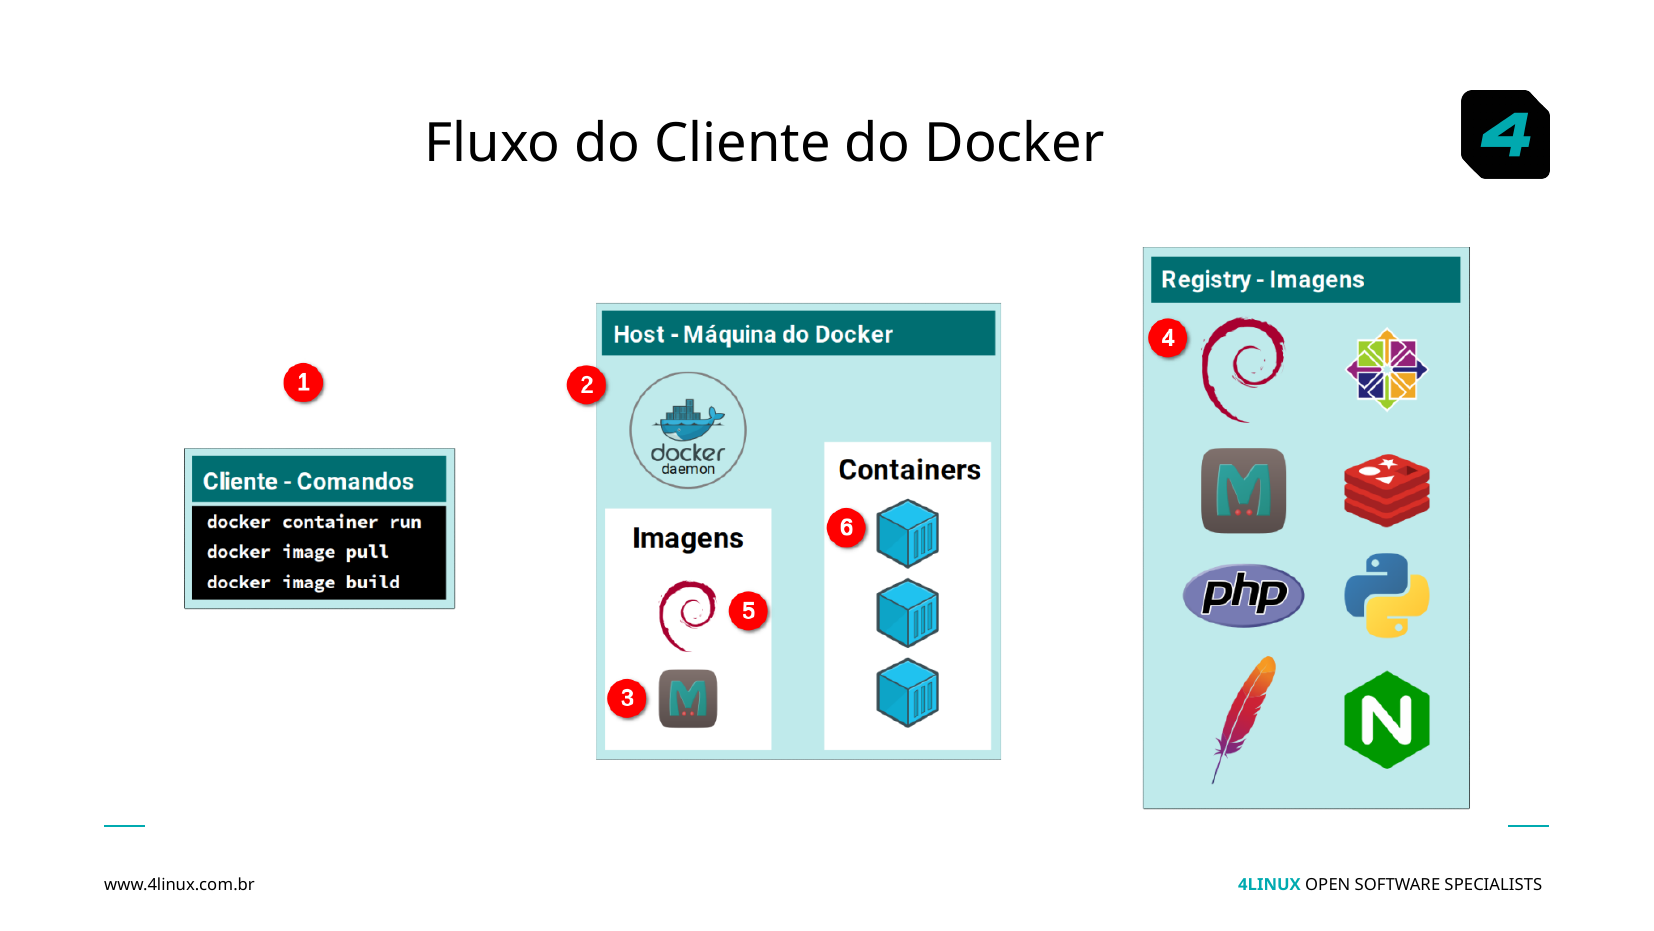

# Fluxo do Cliente do Docker
4LINUX OPEN SOFTWARE SPECIALISTS